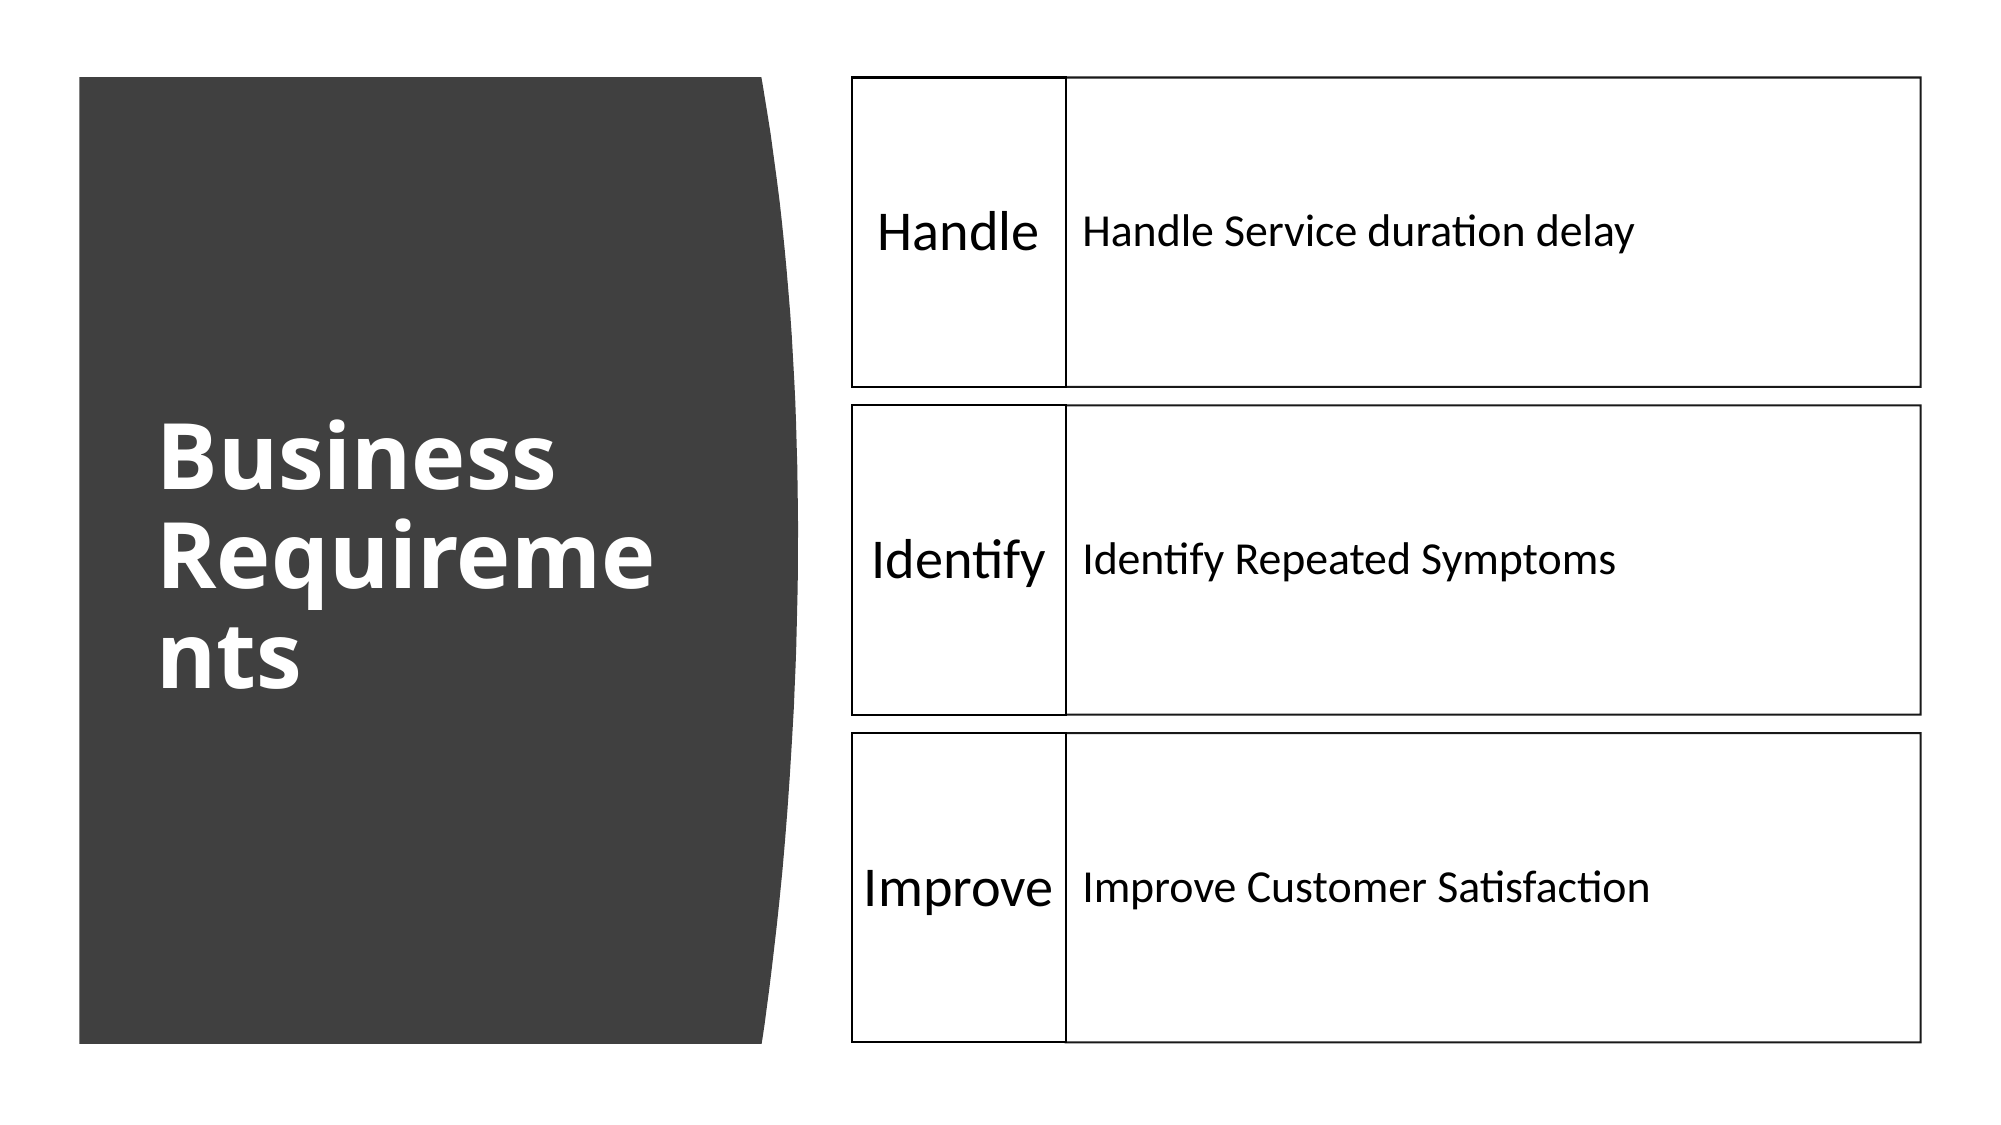

Handle
Handle Service duration delay
Identify
Identify Repeated Symptoms
Improve
Improve Customer Satisfaction
# Business Requirements